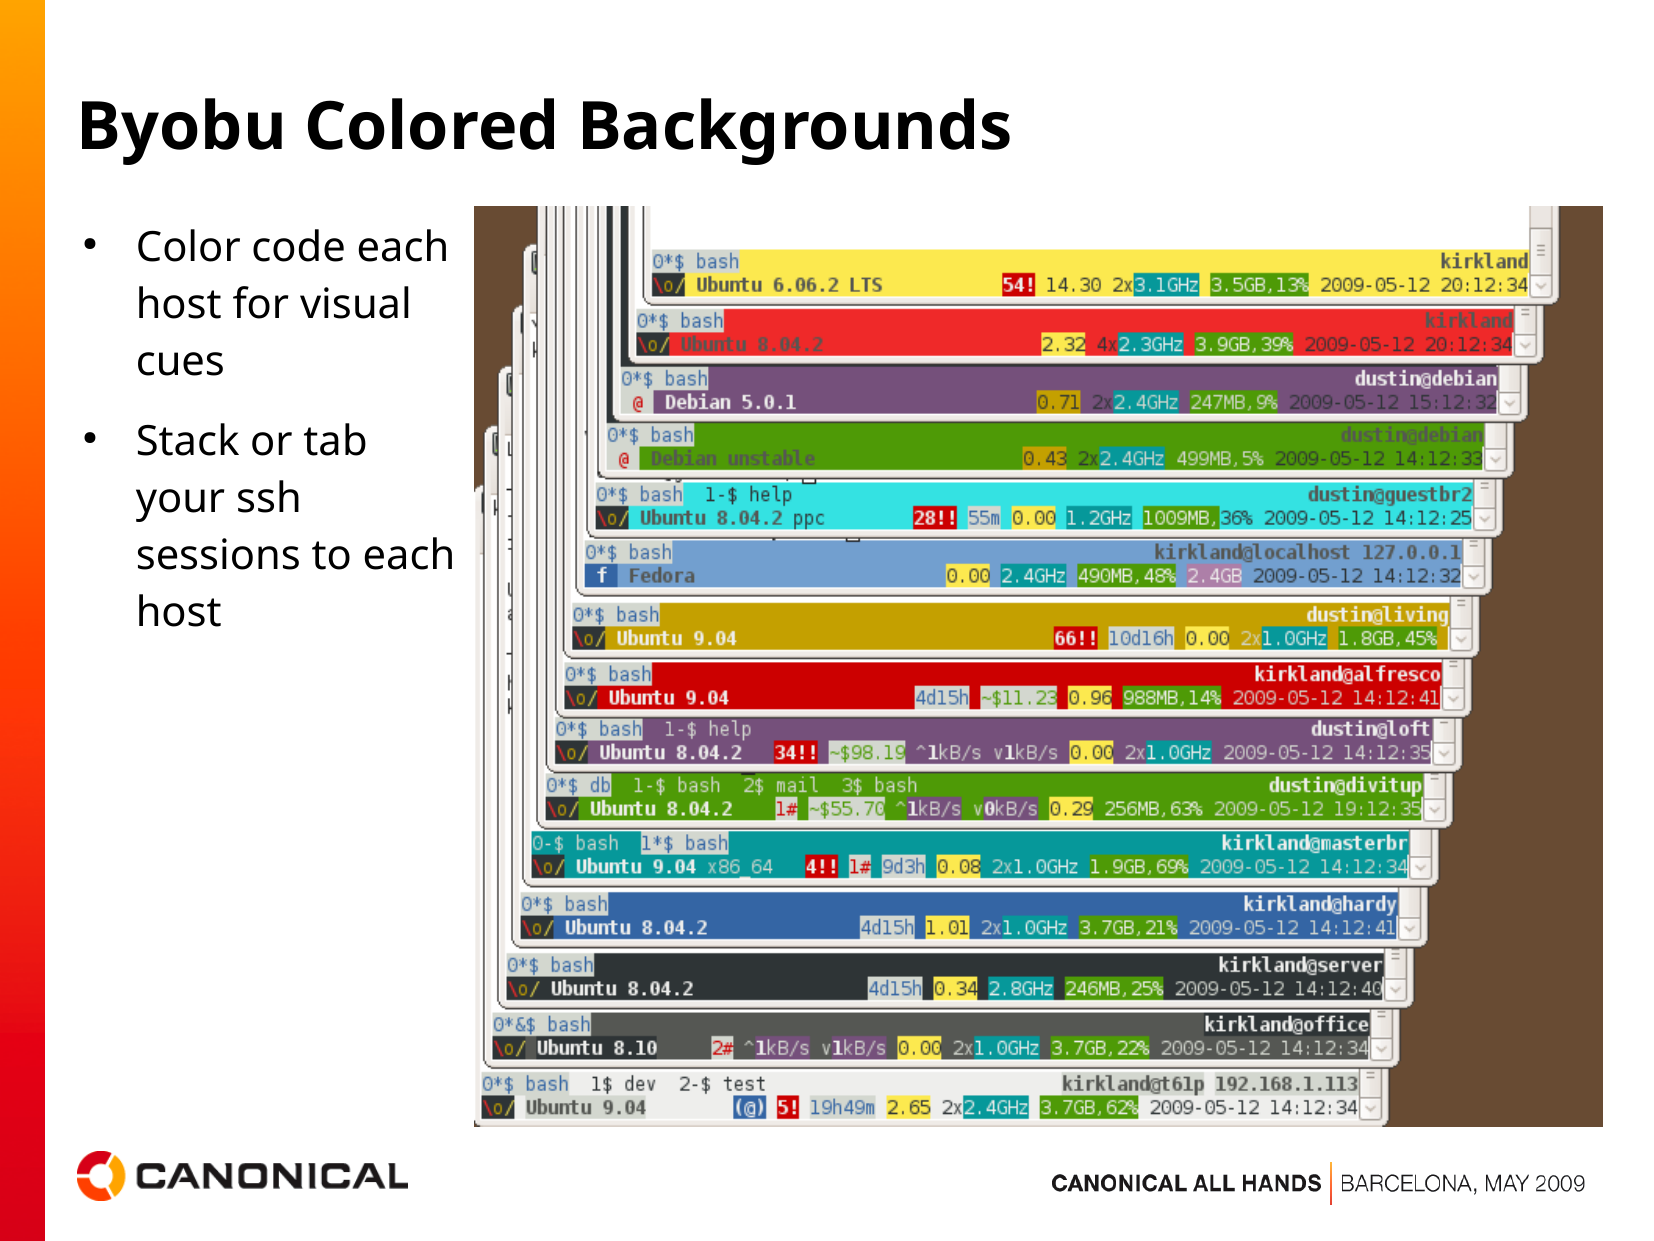

# Byobu Colored Backgrounds
Color code each host for visual cues
Stack or tab your ssh sessions to each host